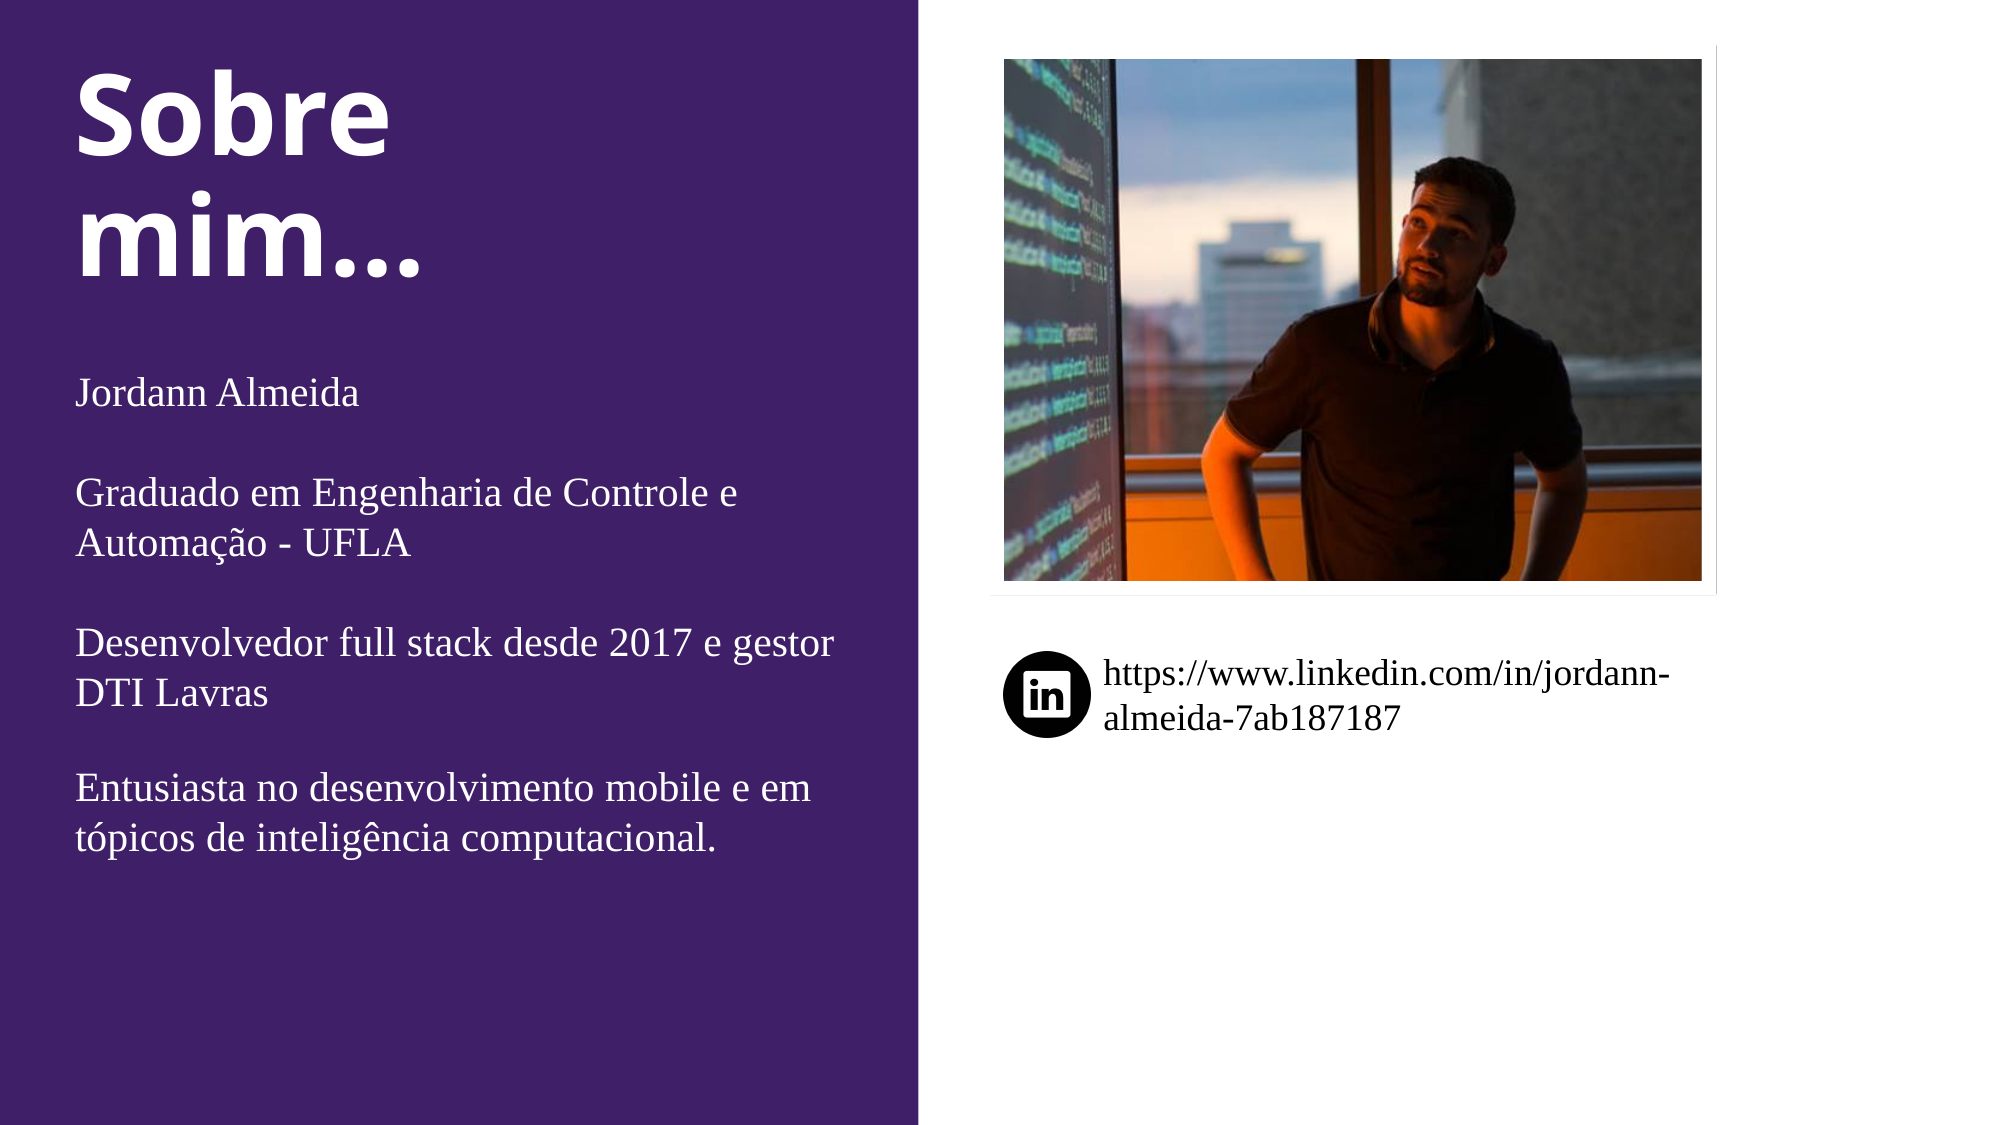

Sobre mim...
Jordann Almeida
Graduado em Engenharia de Controle e Automação - UFLA
Desenvolvedor full stack desde 2017 e gestor DTI Lavras
Entusiasta no desenvolvimento mobile e em tópicos de inteligência computacional.
https://www.linkedin.com/in/jordann-almeida-7ab187187